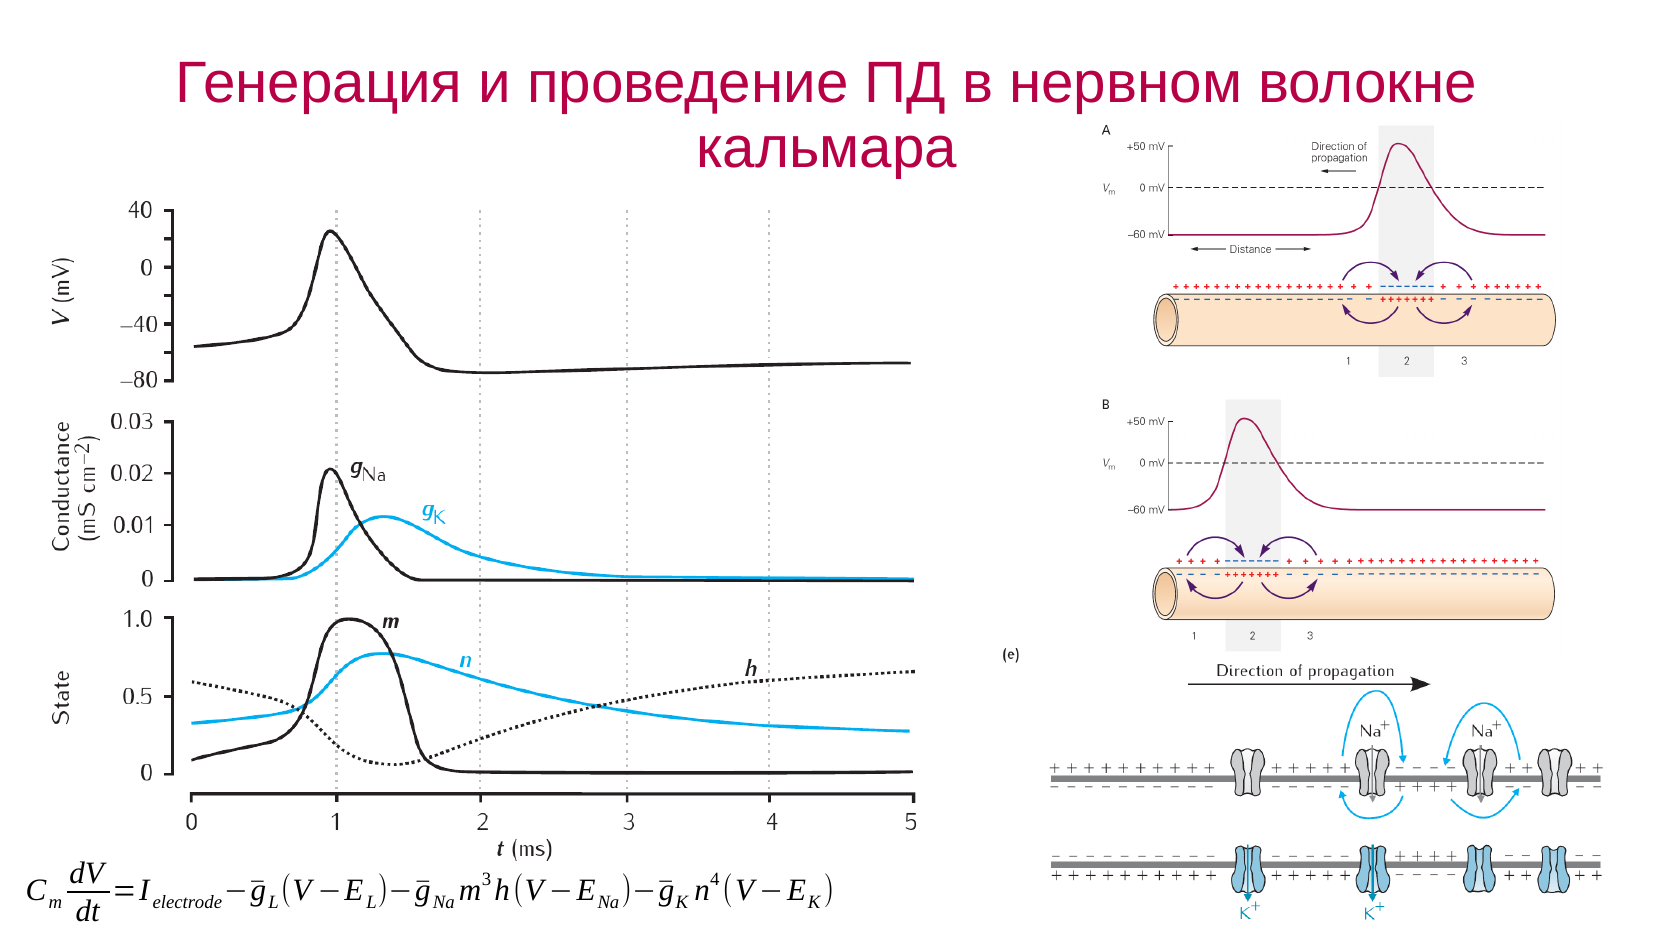

# Генерация и проведение ПД в нервном волокне кальмара
25